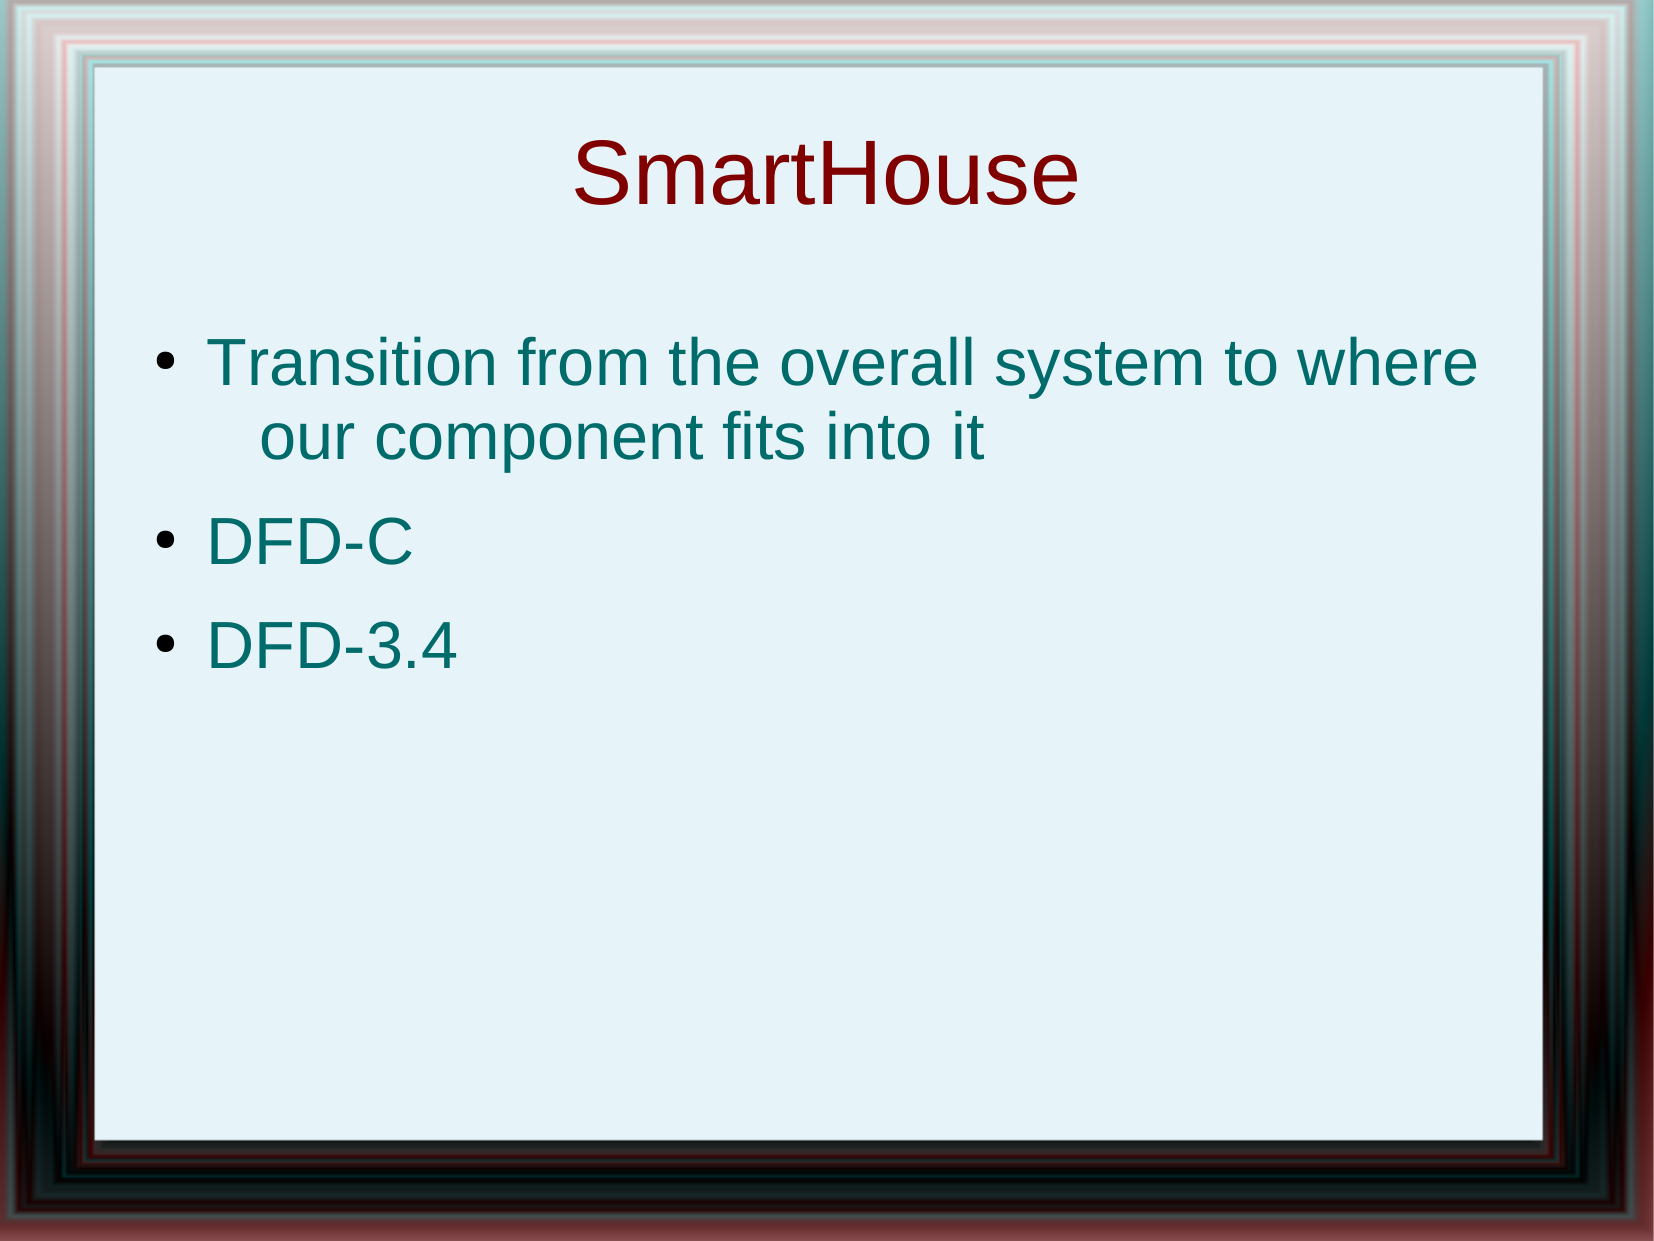

# SmartHouse
Transition from the overall system to where our component fits into it
DFD-C
DFD-3.4